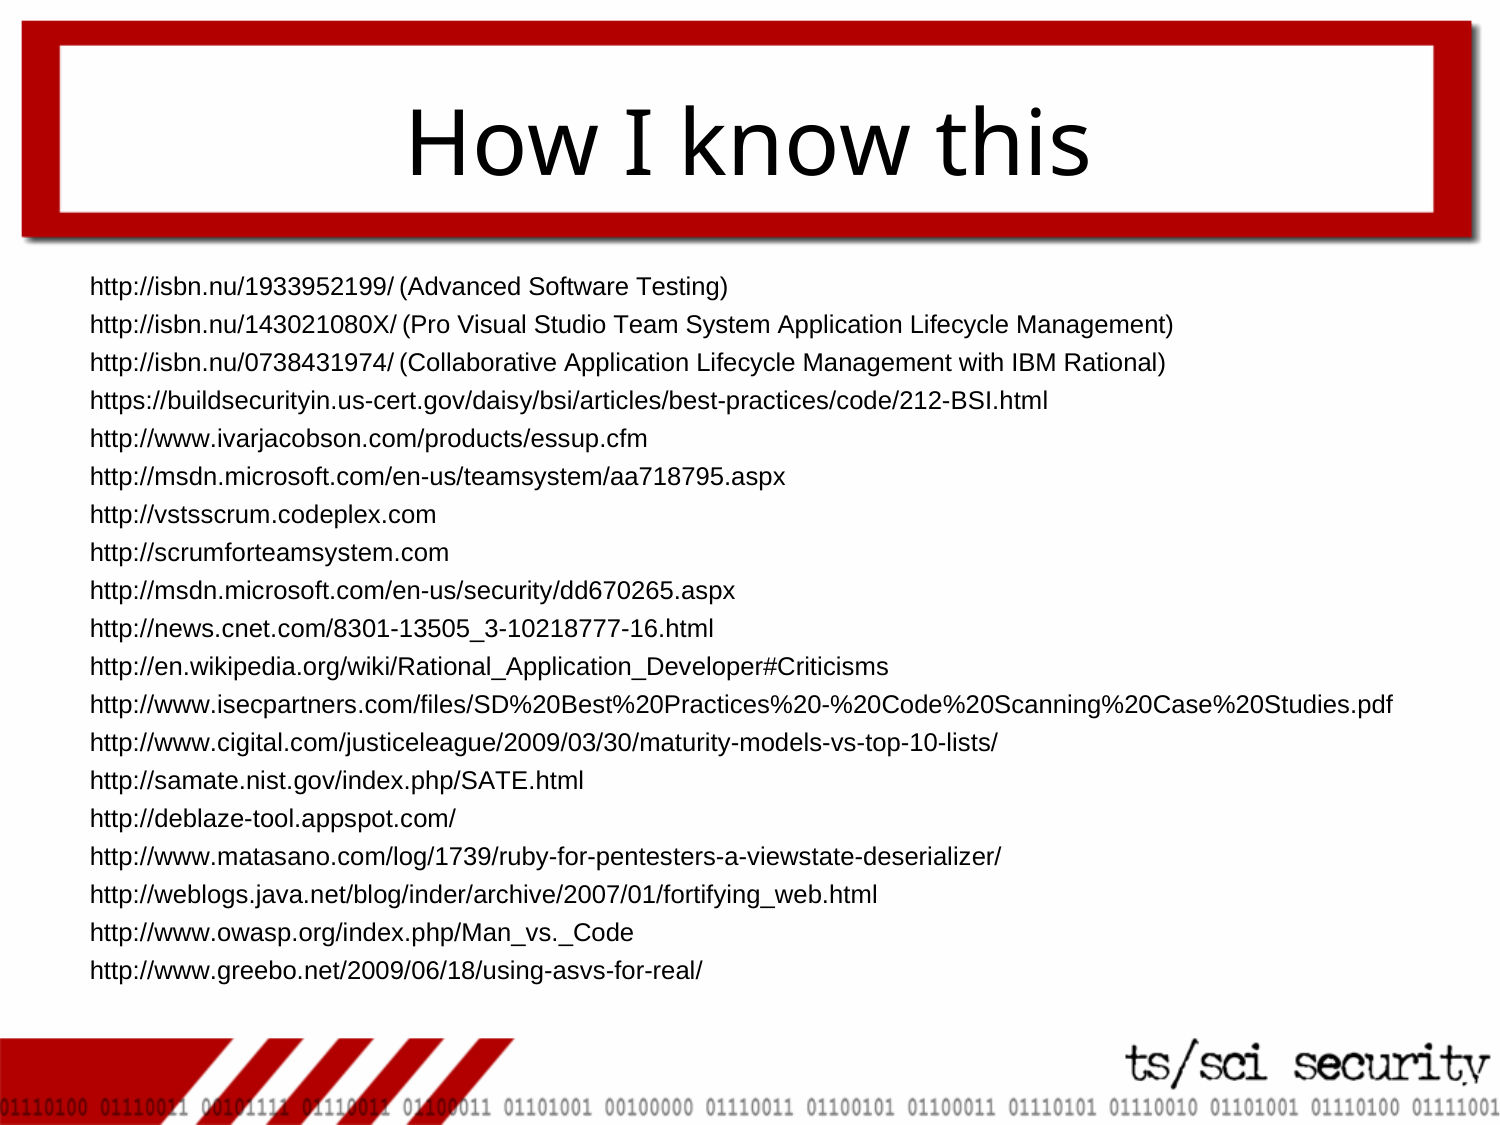

# How I know this
http://isbn.nu/1933952199/ (Advanced Software Testing)
http://isbn.nu/143021080X/ (Pro Visual Studio Team System Application Lifecycle Management)
http://isbn.nu/0738431974/ (Collaborative Application Lifecycle Management with IBM Rational)
https://buildsecurityin.us-cert.gov/daisy/bsi/articles/best-practices/code/212-BSI.html
http://www.ivarjacobson.com/products/essup.cfm
http://msdn.microsoft.com/en-us/teamsystem/aa718795.aspx
http://vstsscrum.codeplex.com
http://scrumforteamsystem.com
http://msdn.microsoft.com/en-us/security/dd670265.aspx
http://news.cnet.com/8301-13505_3-10218777-16.html
http://en.wikipedia.org/wiki/Rational_Application_Developer#Criticisms
http://www.isecpartners.com/files/SD%20Best%20Practices%20-%20Code%20Scanning%20Case%20Studies.pdf
http://www.cigital.com/justiceleague/2009/03/30/maturity-models-vs-top-10-lists/
http://samate.nist.gov/index.php/SATE.html
http://deblaze-tool.appspot.com/
http://www.matasano.com/log/1739/ruby-for-pentesters-a-viewstate-deserializer/
http://weblogs.java.net/blog/inder/archive/2007/01/fortifying_web.html
http://www.owasp.org/index.php/Man_vs._Code
http://www.greebo.net/2009/06/18/using-asvs-for-real/